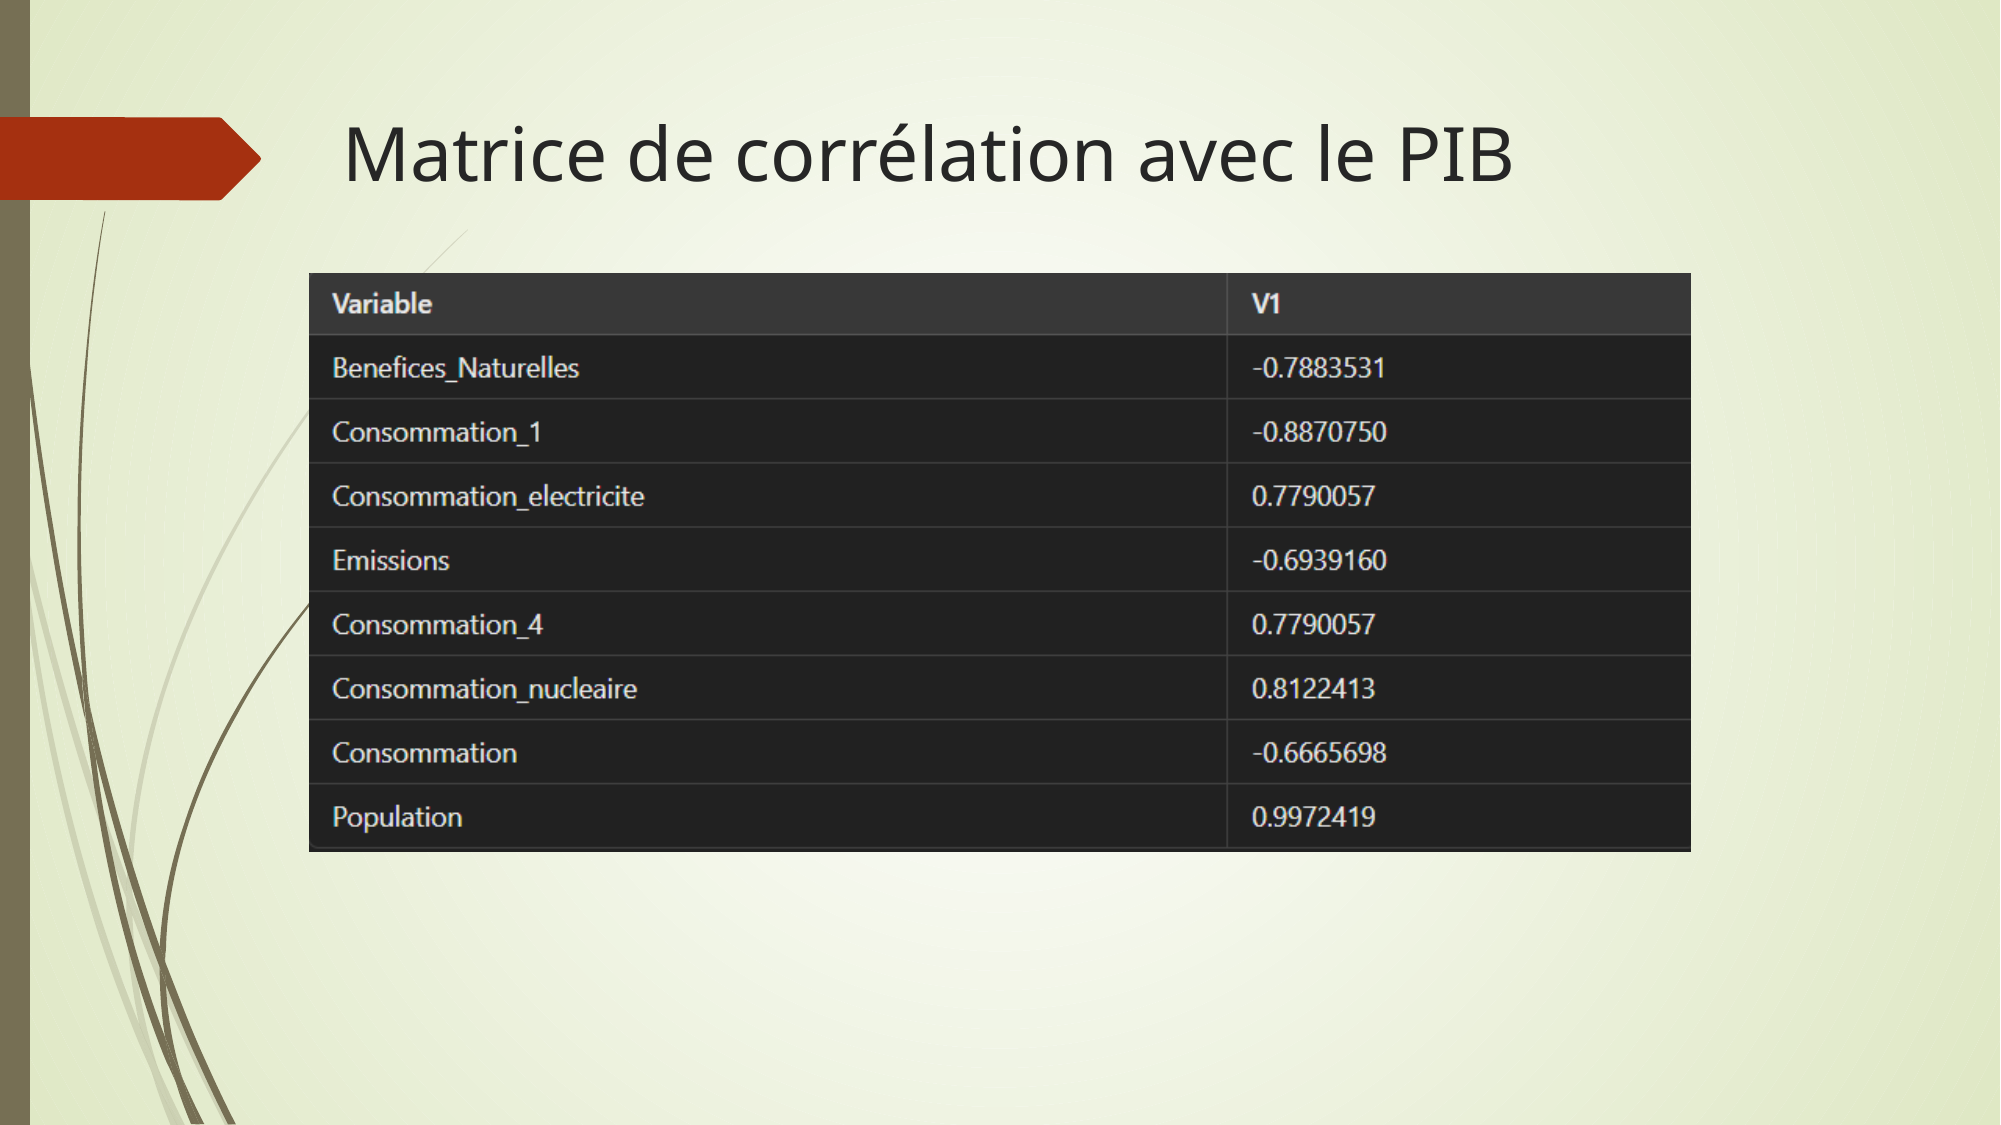

# Matrice de corrélation avec le PIB